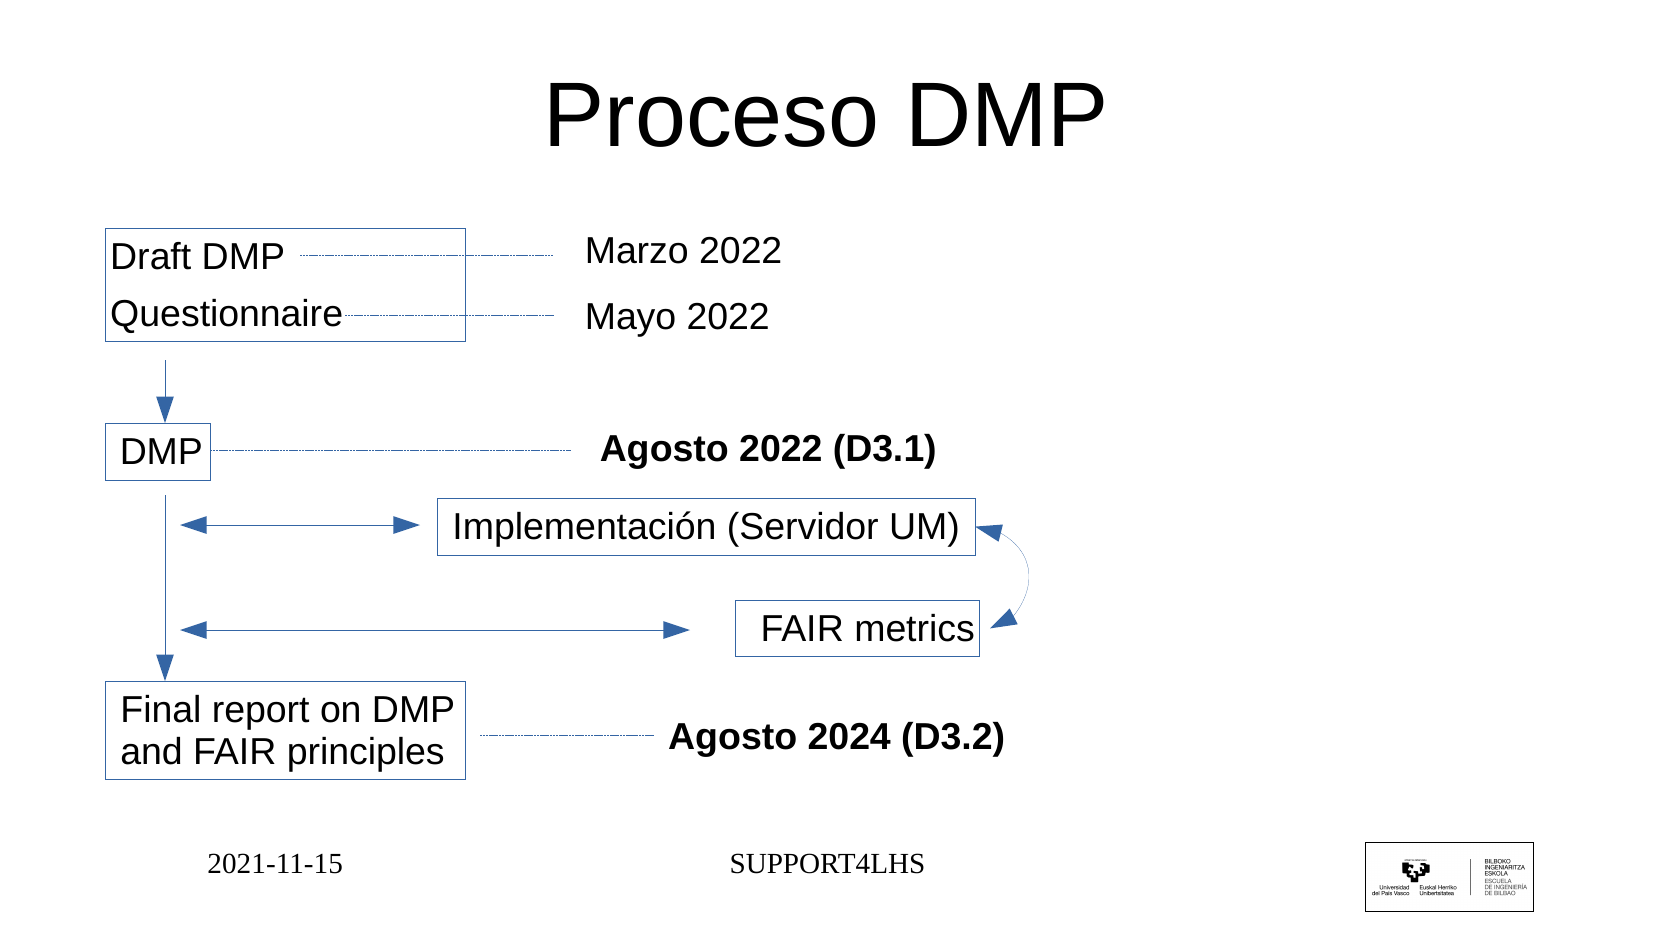

# Proceso DMP
Marzo 2022
Draft DMP
Questionnaire
Mayo 2022
Agosto 2022 (D3.1)
DMP
Implementación (Servidor UM)
FAIR metrics
Final report on DMP
and FAIR principles
Agosto 2024 (D3.2)